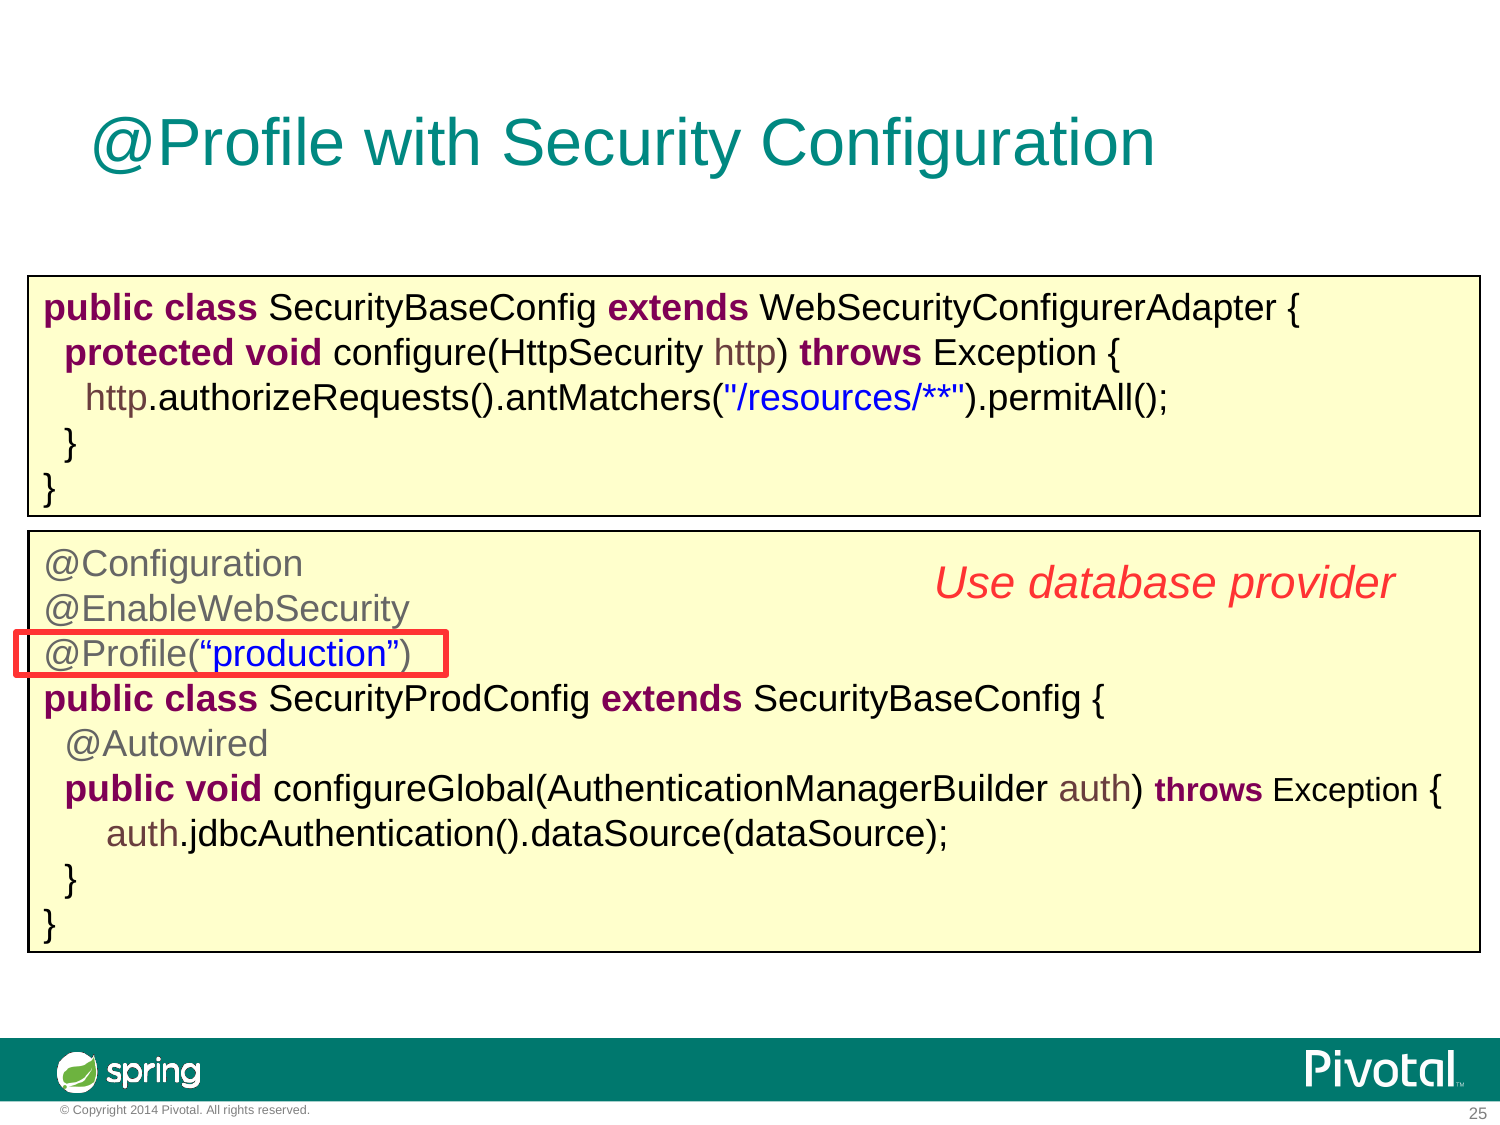

# @Profile with Security Configuration
public class SecurityBaseConfig extends WebSecurityConfigurerAdapter {
 protected void configure(HttpSecurity http) throws Exception {
 http.authorizeRequests().antMatchers("/resources/**").permitAll();
 }
}
@Configuration
@EnableWebSecurity
@Profile(“production”)
public class SecurityProdConfig extends SecurityBaseConfig {
 @Autowired
 public void configureGlobal(AuthenticationManagerBuilder auth) throws Exception {
 auth.jdbcAuthentication().dataSource(dataSource);
 }
}
Use database provider